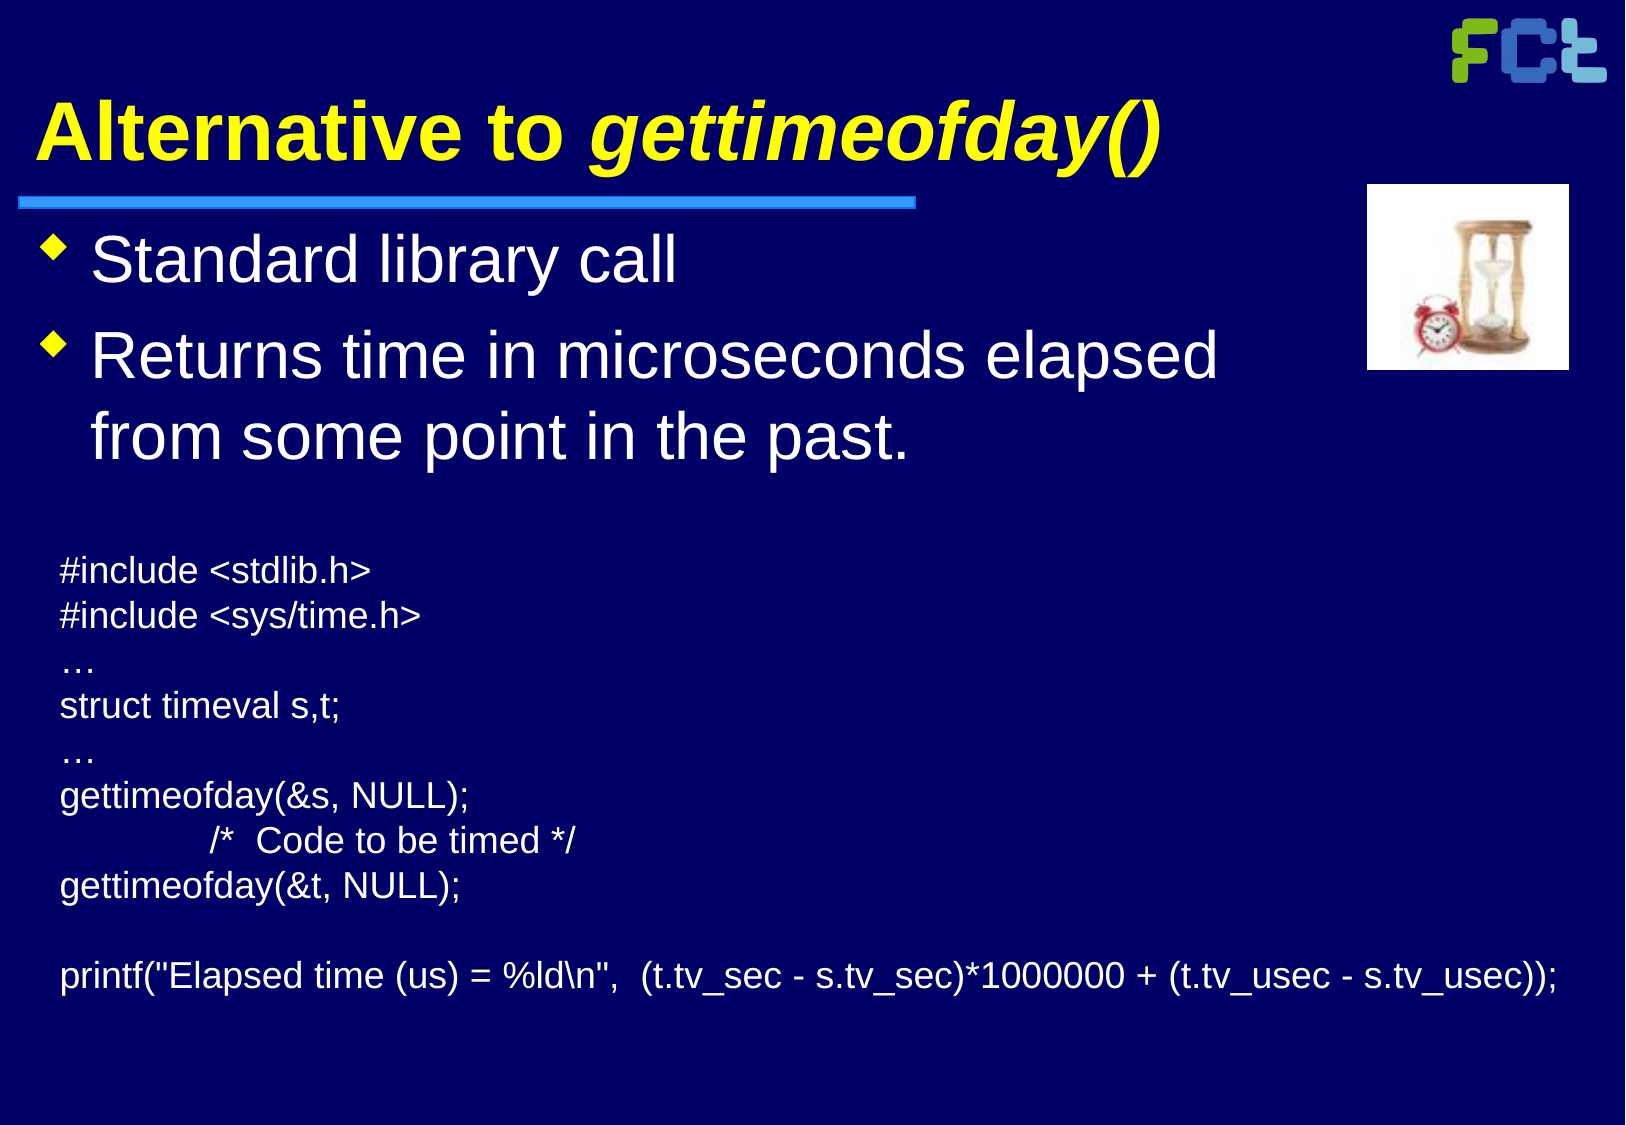

# Alternative to gettimeofday()
Standard library call
Returns time in microseconds elapsed from some point in the past.
#include <stdlib.h>
#include <sys/time.h>
…
struct timeval s,t;
…
gettimeofday(&s, NULL);
	/* Code to be timed */
gettimeofday(&t, NULL);
printf("Elapsed time (us) = %ld\n", (t.tv_sec - s.tv_sec)*1000000 + (t.tv_usec - s.tv_usec));